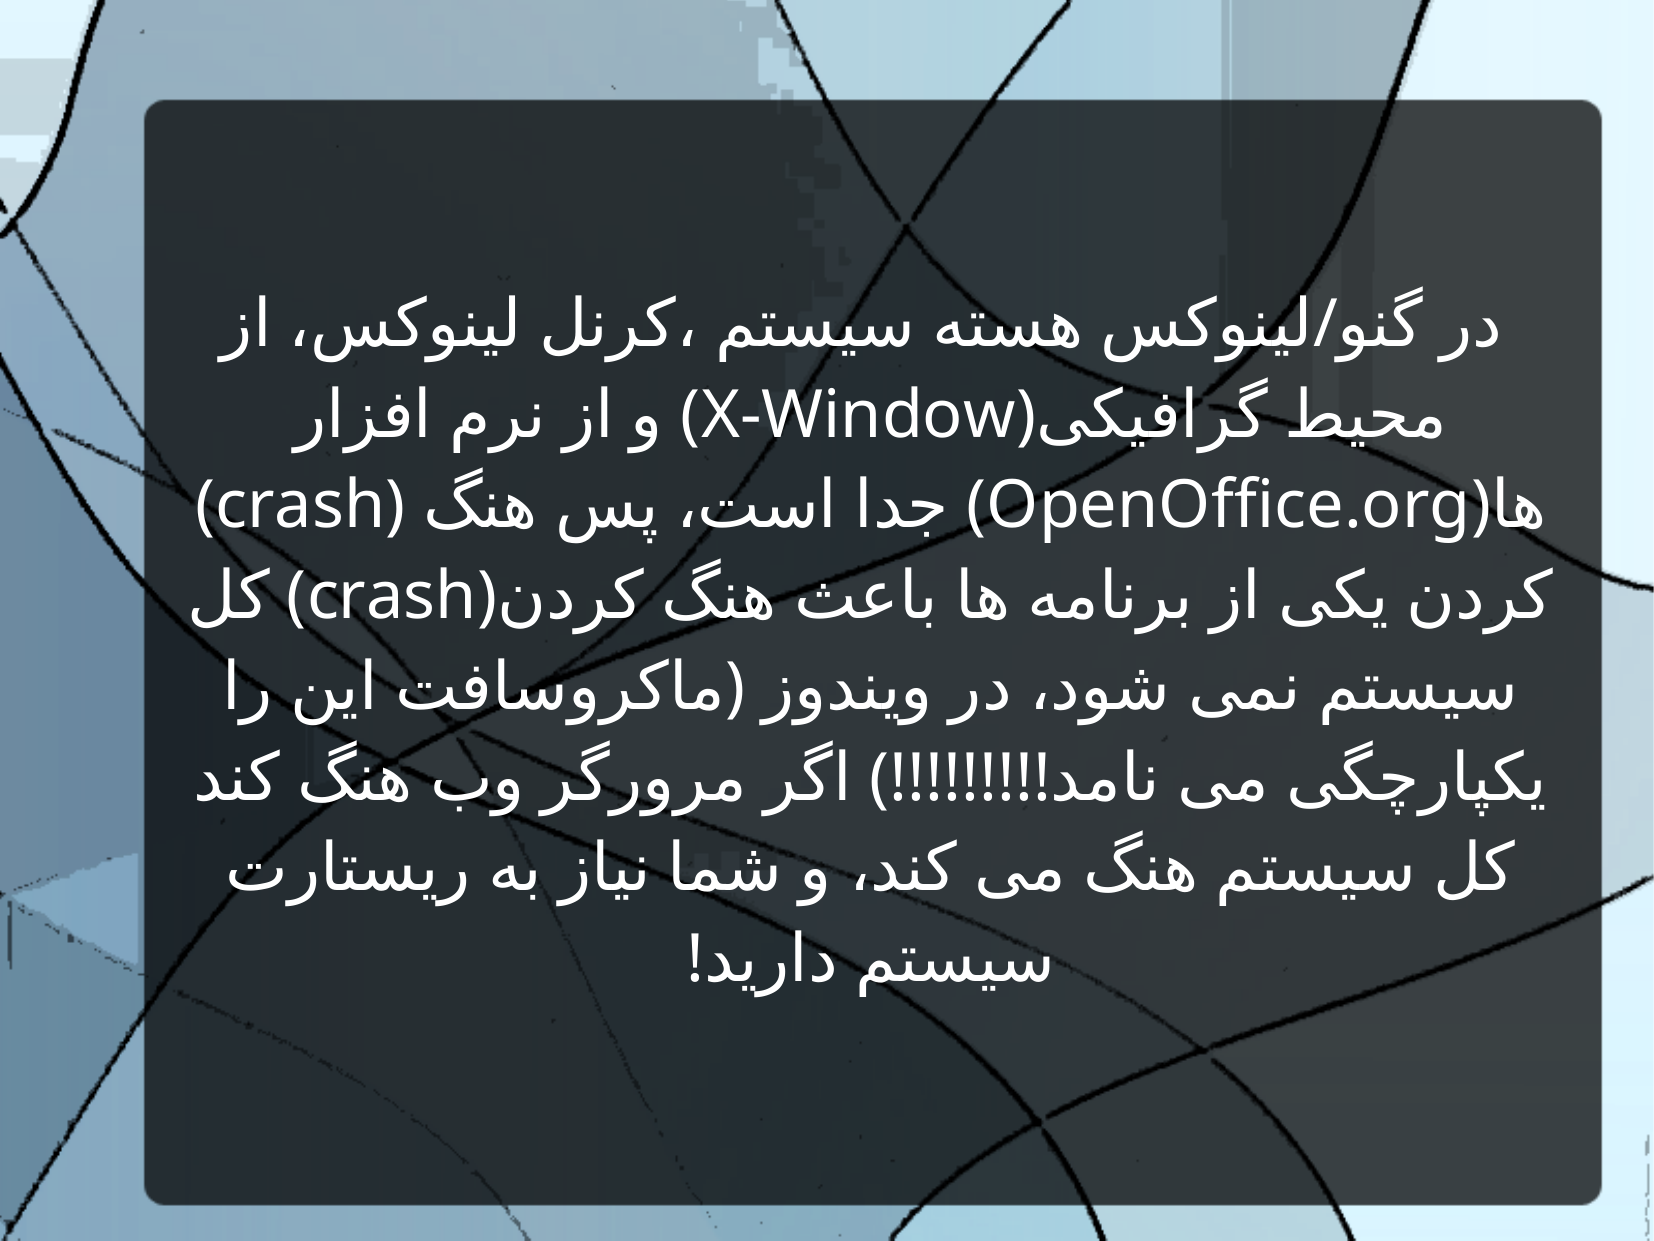

# در گنو/لینوکس هسته سیستم ،کرنل لینوکس، از محیط گرافیکی(X-Window) و از نرم افزار ها(OpenOffice.org) جدا است، پس هنگ (crash) کردن یکی از برنامه ها باعث هنگ کردن(crash) کل سیستم نمی شود، در ویندوز (ماکروسافت این را یکپارچگی می نامد!!!!!!!!!) اگر مرورگر وب هنگ کند کل سیستم هنگ می کند، و شما نیاز به ریستارت سیستم دارید!